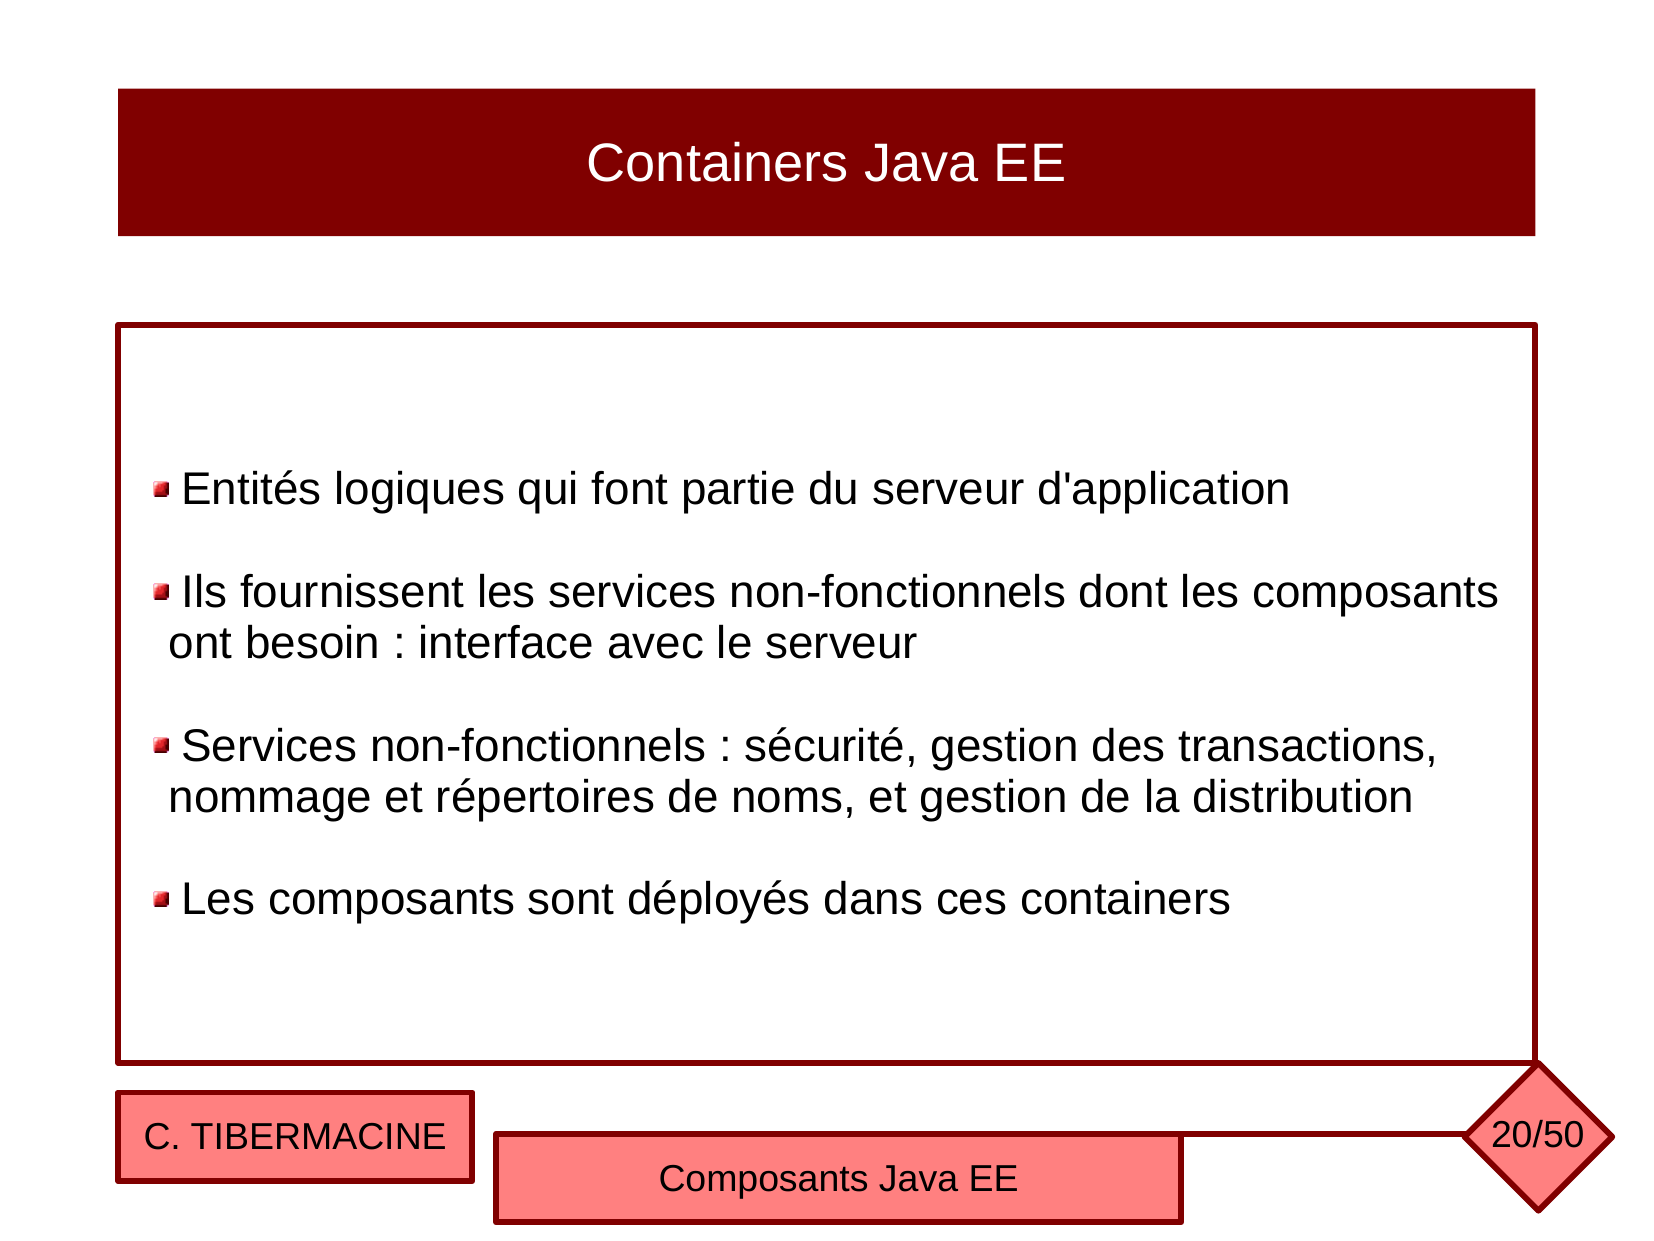

Containers Java EE
 Entités logiques qui font partie du serveur d'application
 Ils fournissent les services non-fonctionnels dont les composants
ont besoin : interface avec le serveur
 Services non-fonctionnels : sécurité, gestion des transactions,
nommage et répertoires de noms, et gestion de la distribution
 Les composants sont déployés dans ces containers
C. TIBERMACINE
Composants Java EE